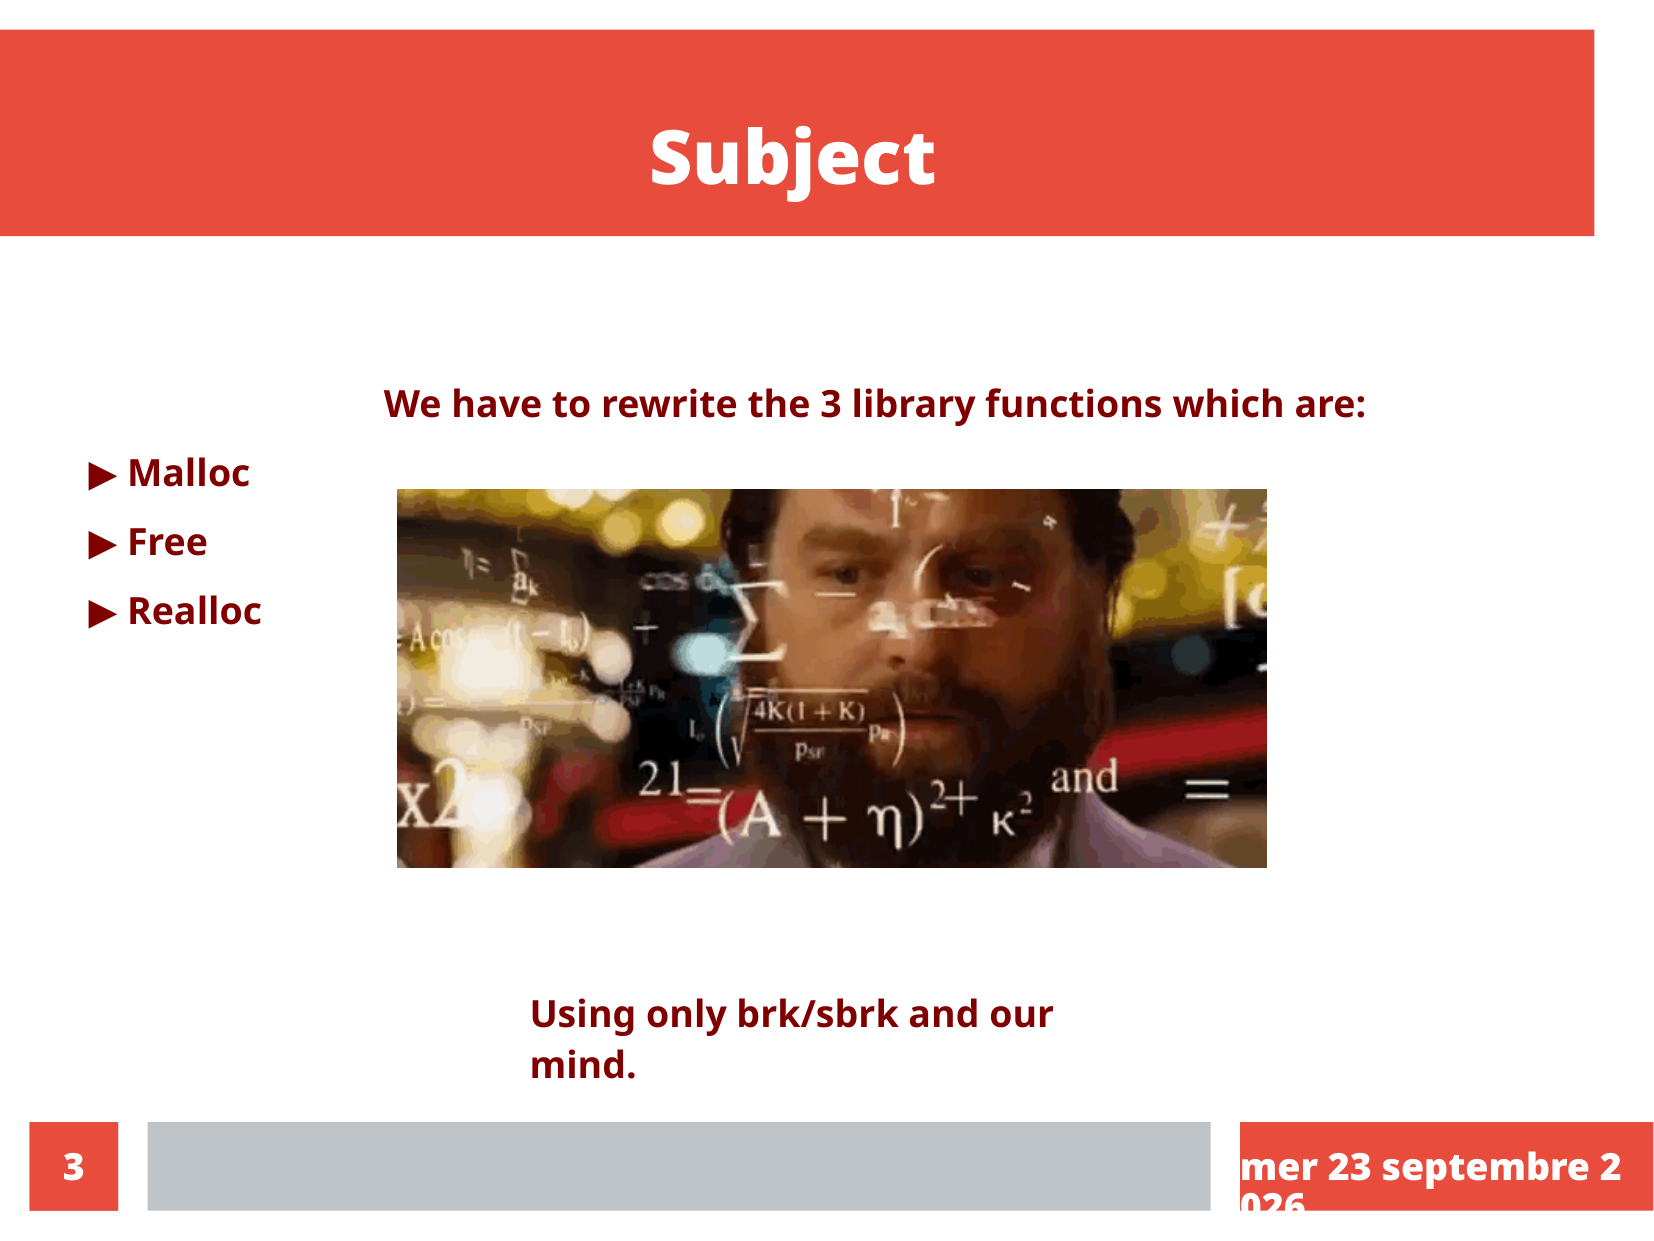

# Subject
					We have to rewrite the 3 library functions which are:
	▶ Malloc
 	▶ Free
 	▶ Realloc
Using only brk/sbrk and our mind.
3